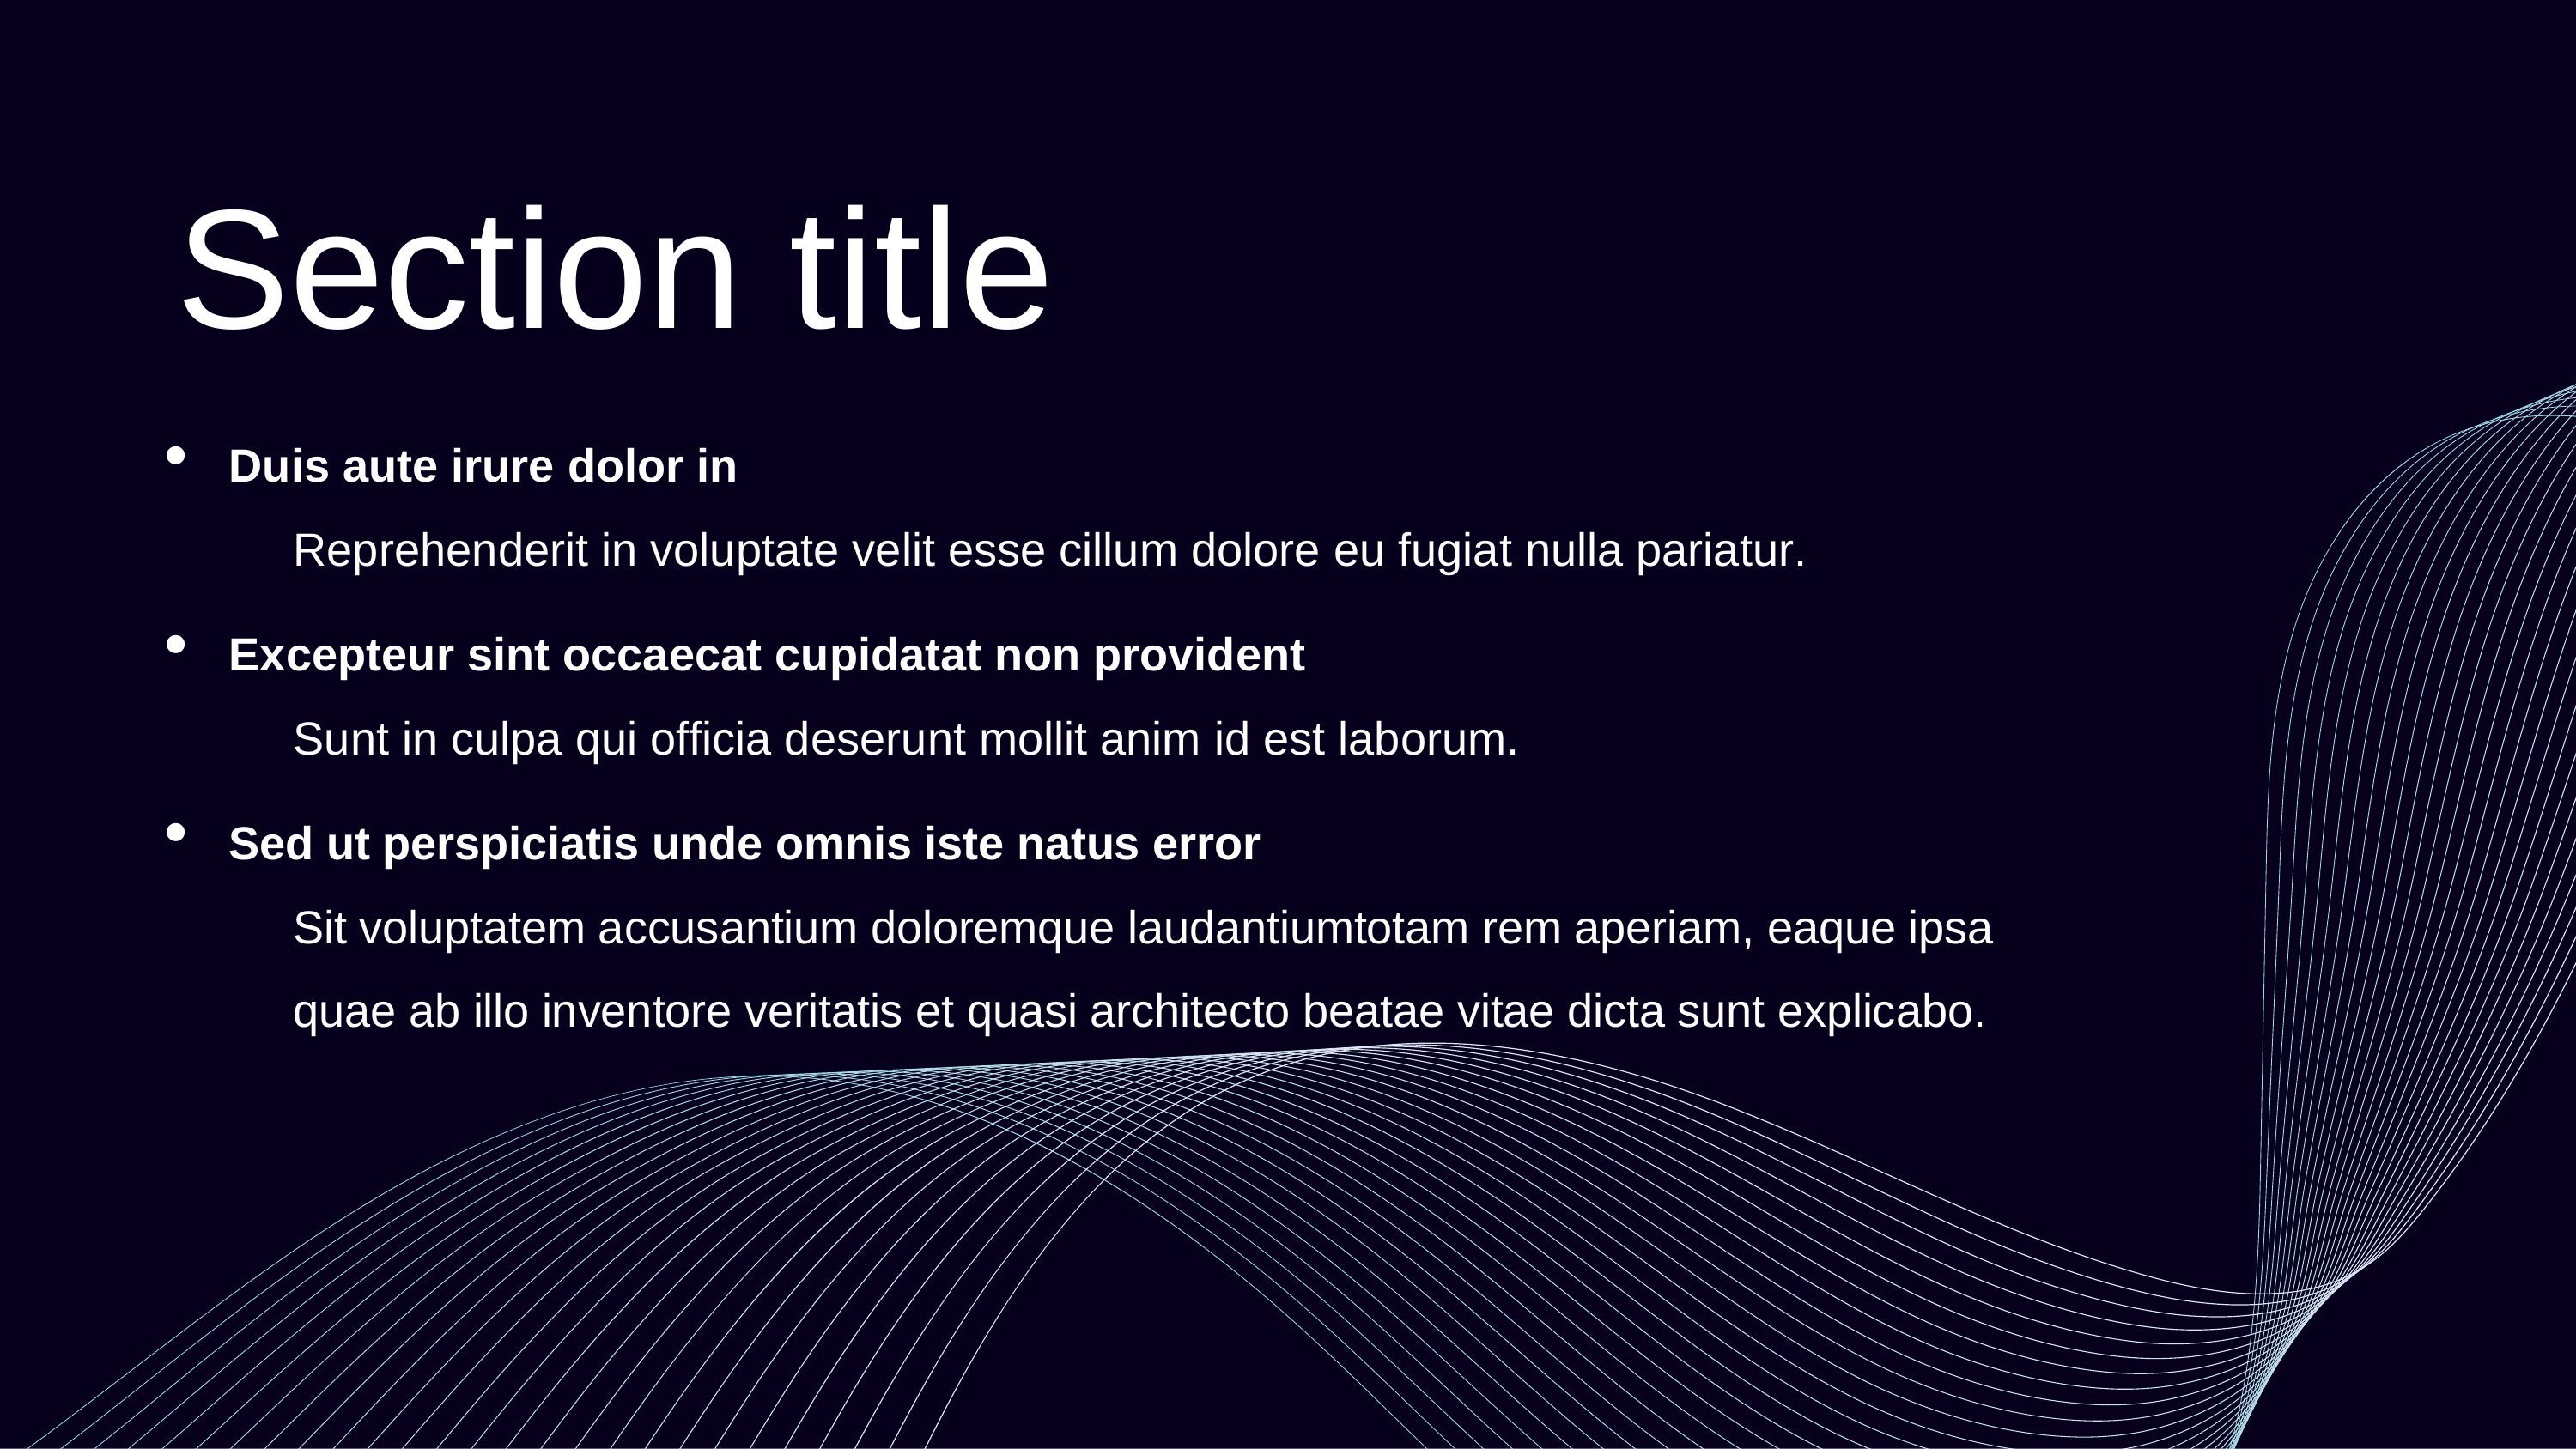

# Section title
Duis aute irure dolor in
Reprehenderit in voluptate velit esse cillum dolore eu fugiat nulla pariatur.
Excepteur sint occaecat cupidatat non provident
Sunt in culpa qui officia deserunt mollit anim id est laborum.
Sed ut perspiciatis unde omnis iste natus error
Sit voluptatem accusantium doloremque laudantiumtotam rem aperiam, eaque ipsa quae ab illo inventore veritatis et quasi architecto beatae vitae dicta sunt explicabo.